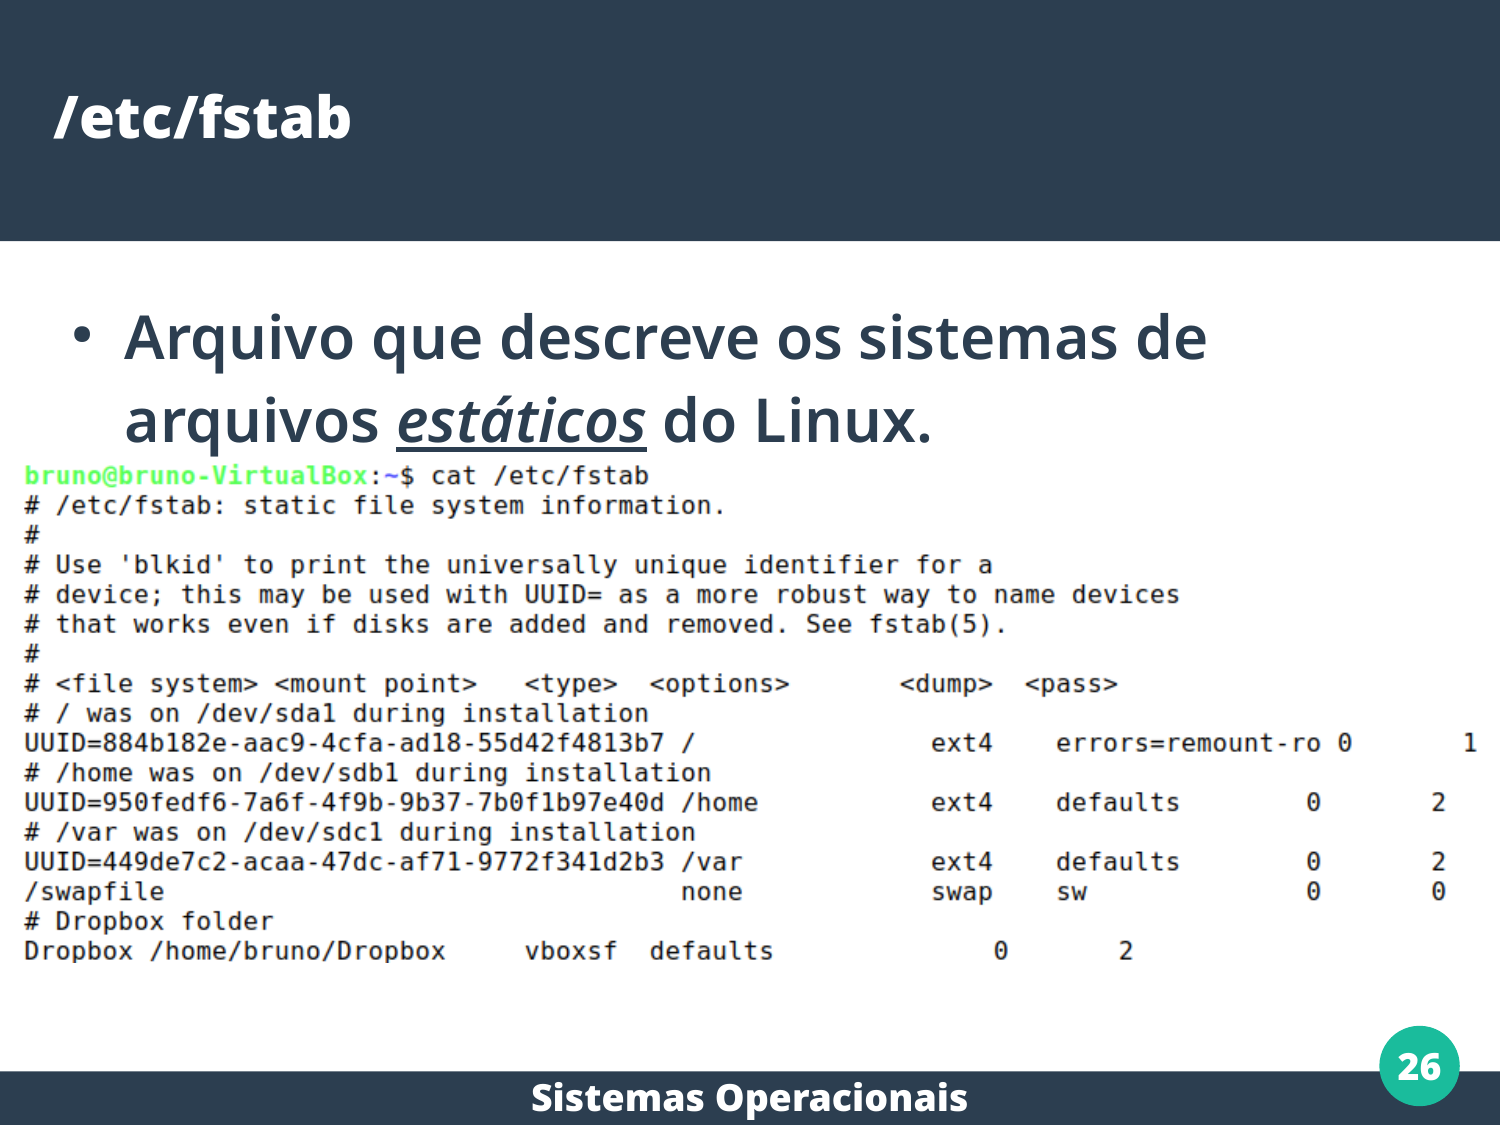

# /etc/fstab
Arquivo que descreve os sistemas de arquivos estáticos do Linux.
26
Sistemas Operacionais